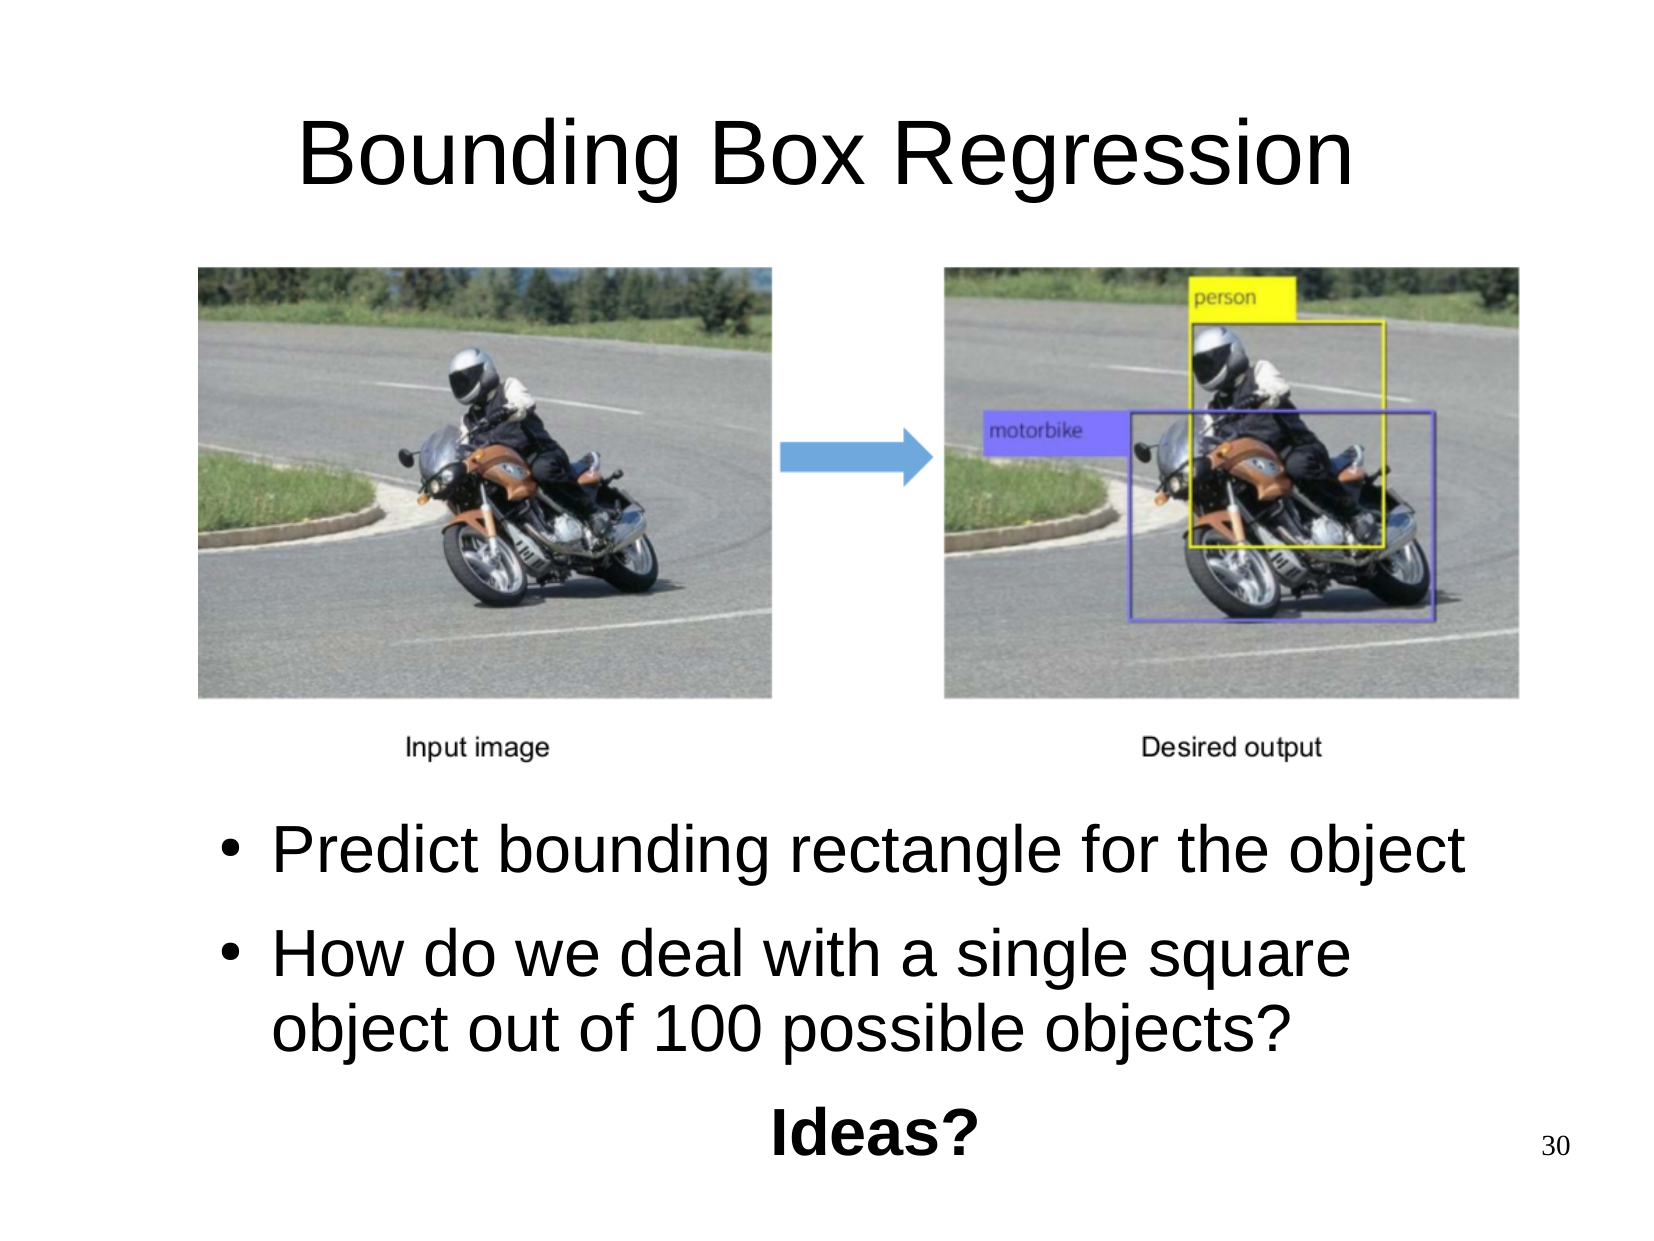

# Bounding Box Regression
Predict bounding rectangle for the object
How do we deal with a single square object out of 100 possible objects?
Ideas?
30